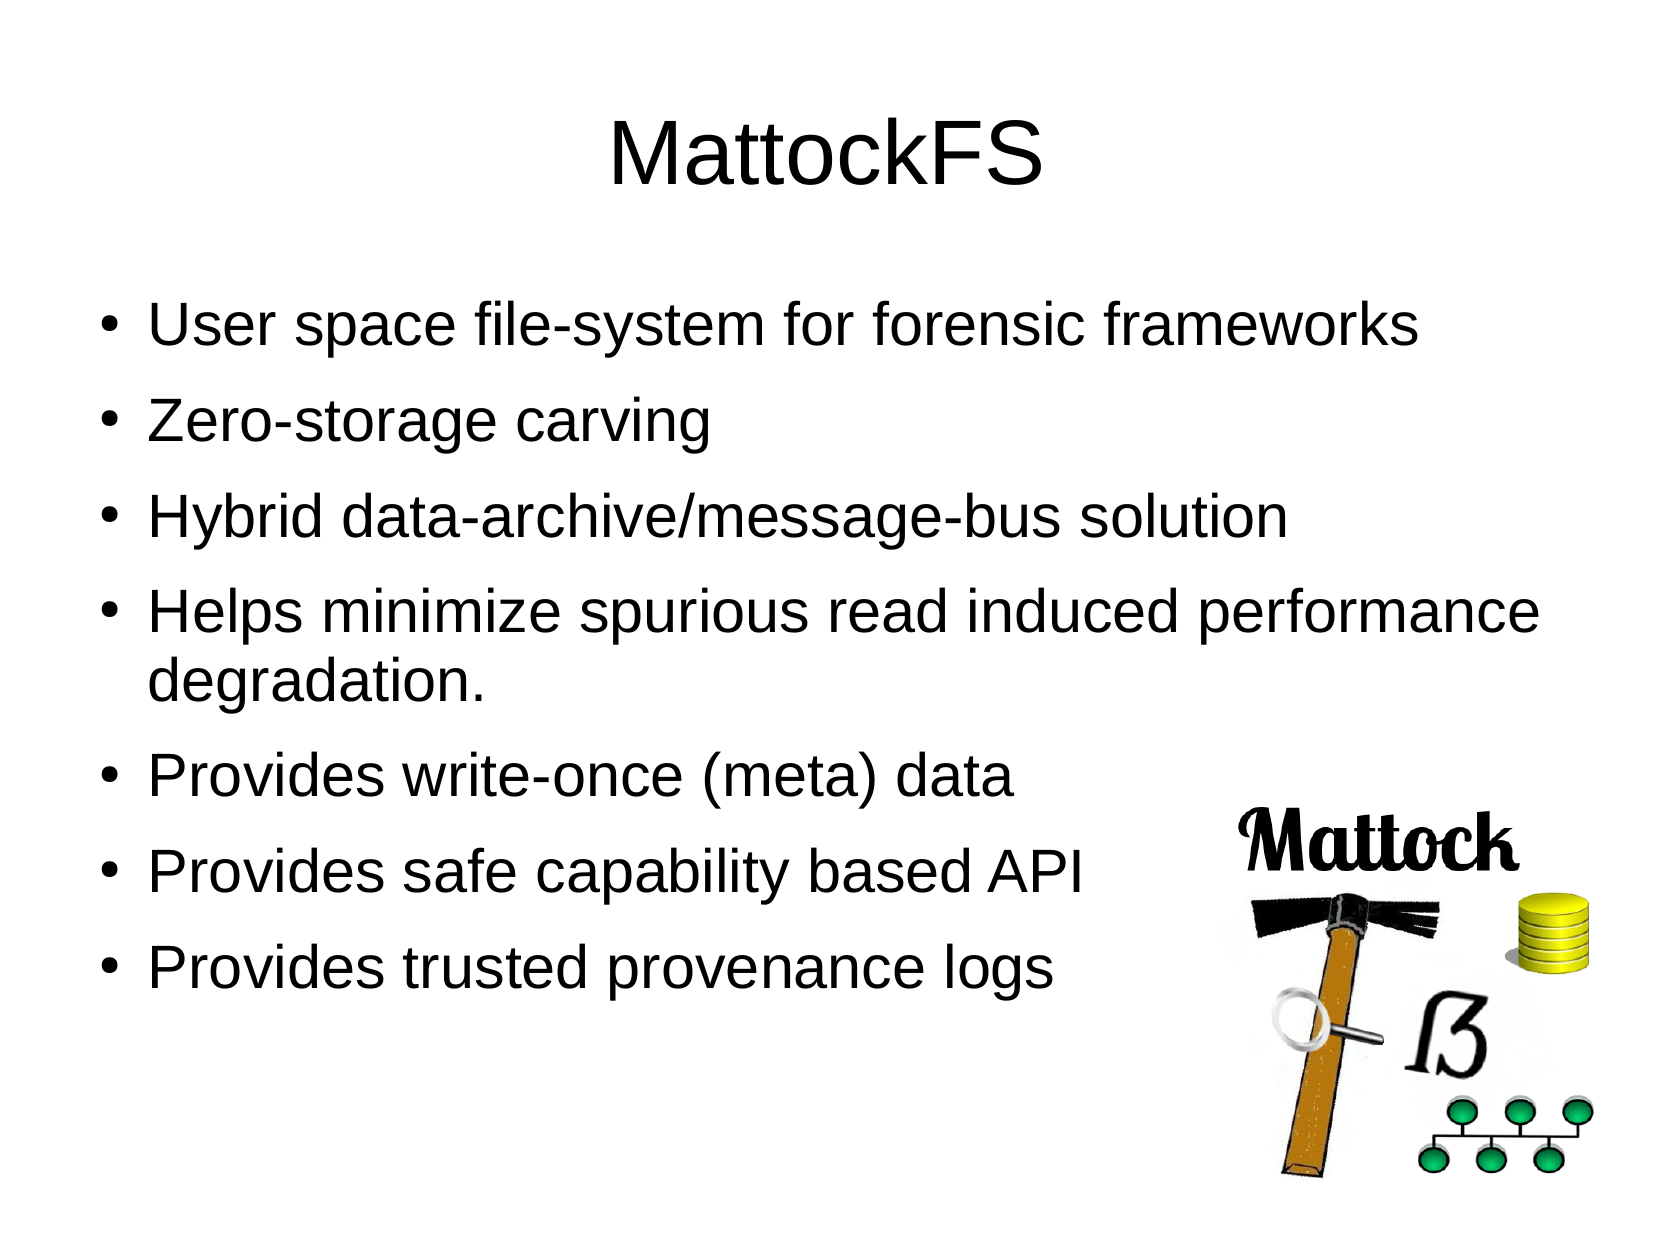

# MattockFS
User space file-system for forensic frameworks
Zero-storage carving
Hybrid data-archive/message-bus solution
Helps minimize spurious read induced performance degradation.
Provides write-once (meta) data
Provides safe capability based API
Provides trusted provenance logs